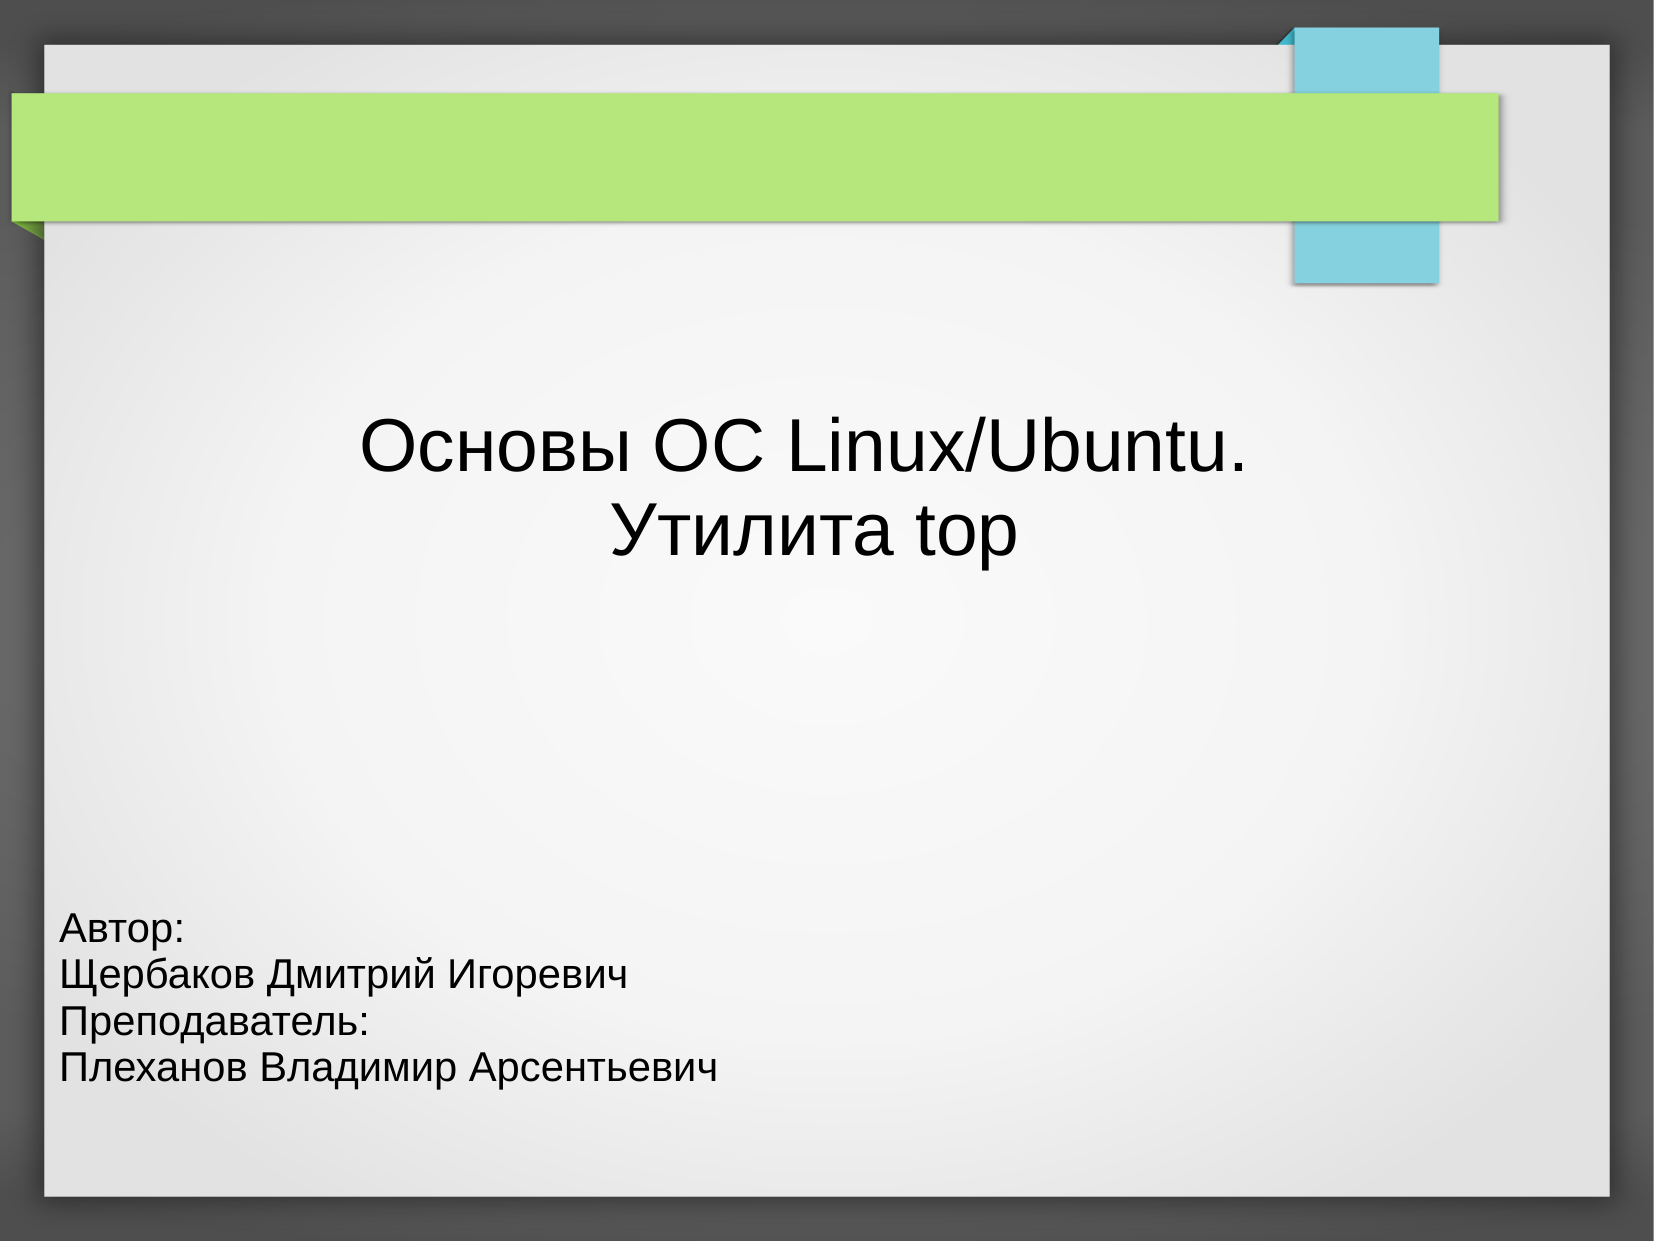

# Основы ОС Linux/Ubuntu. Утилита top
Автор:
Щербаков Дмитрий Игоревич
Преподаватель:
Плеханов Владимир Арсентьевич